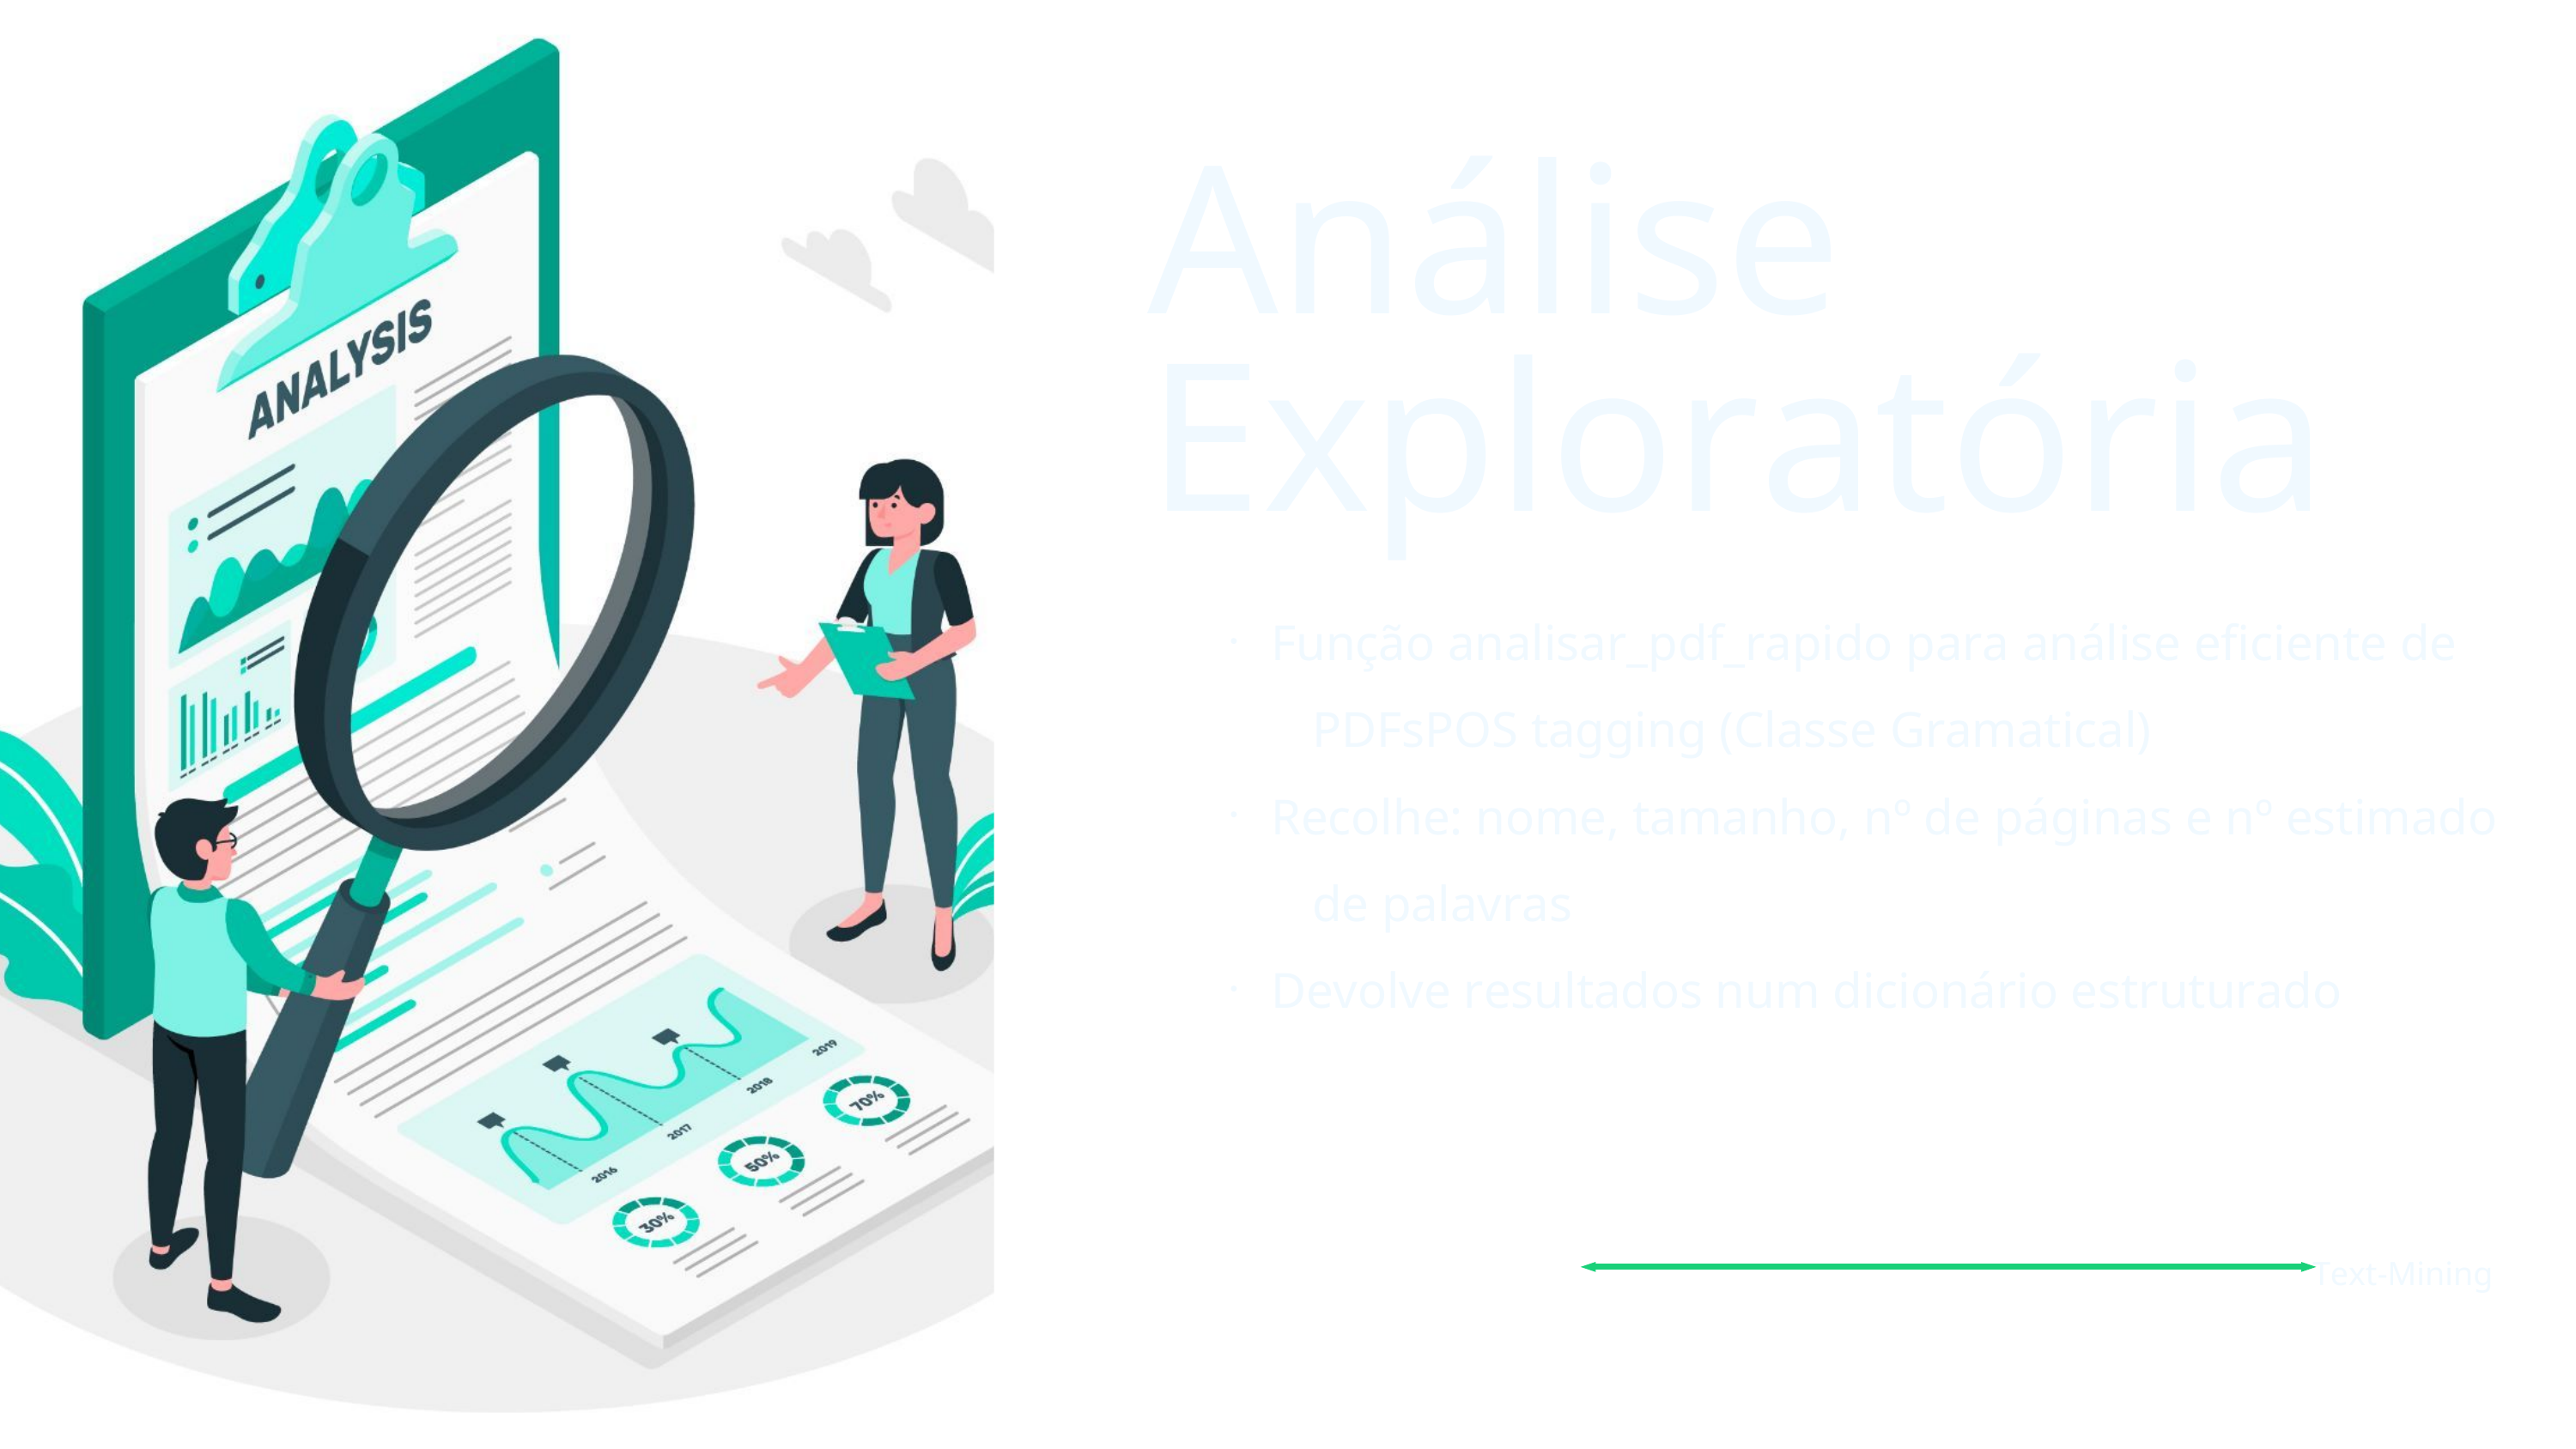

Análise Exploratória
Função analisar_pdf_rapido para análise eficiente de PDFsPOS tagging (Classe Gramatical)
Recolhe: nome, tamanho, nº de páginas e nº estimado de palavras
Devolve resultados num dicionário estruturado
Text-Mining